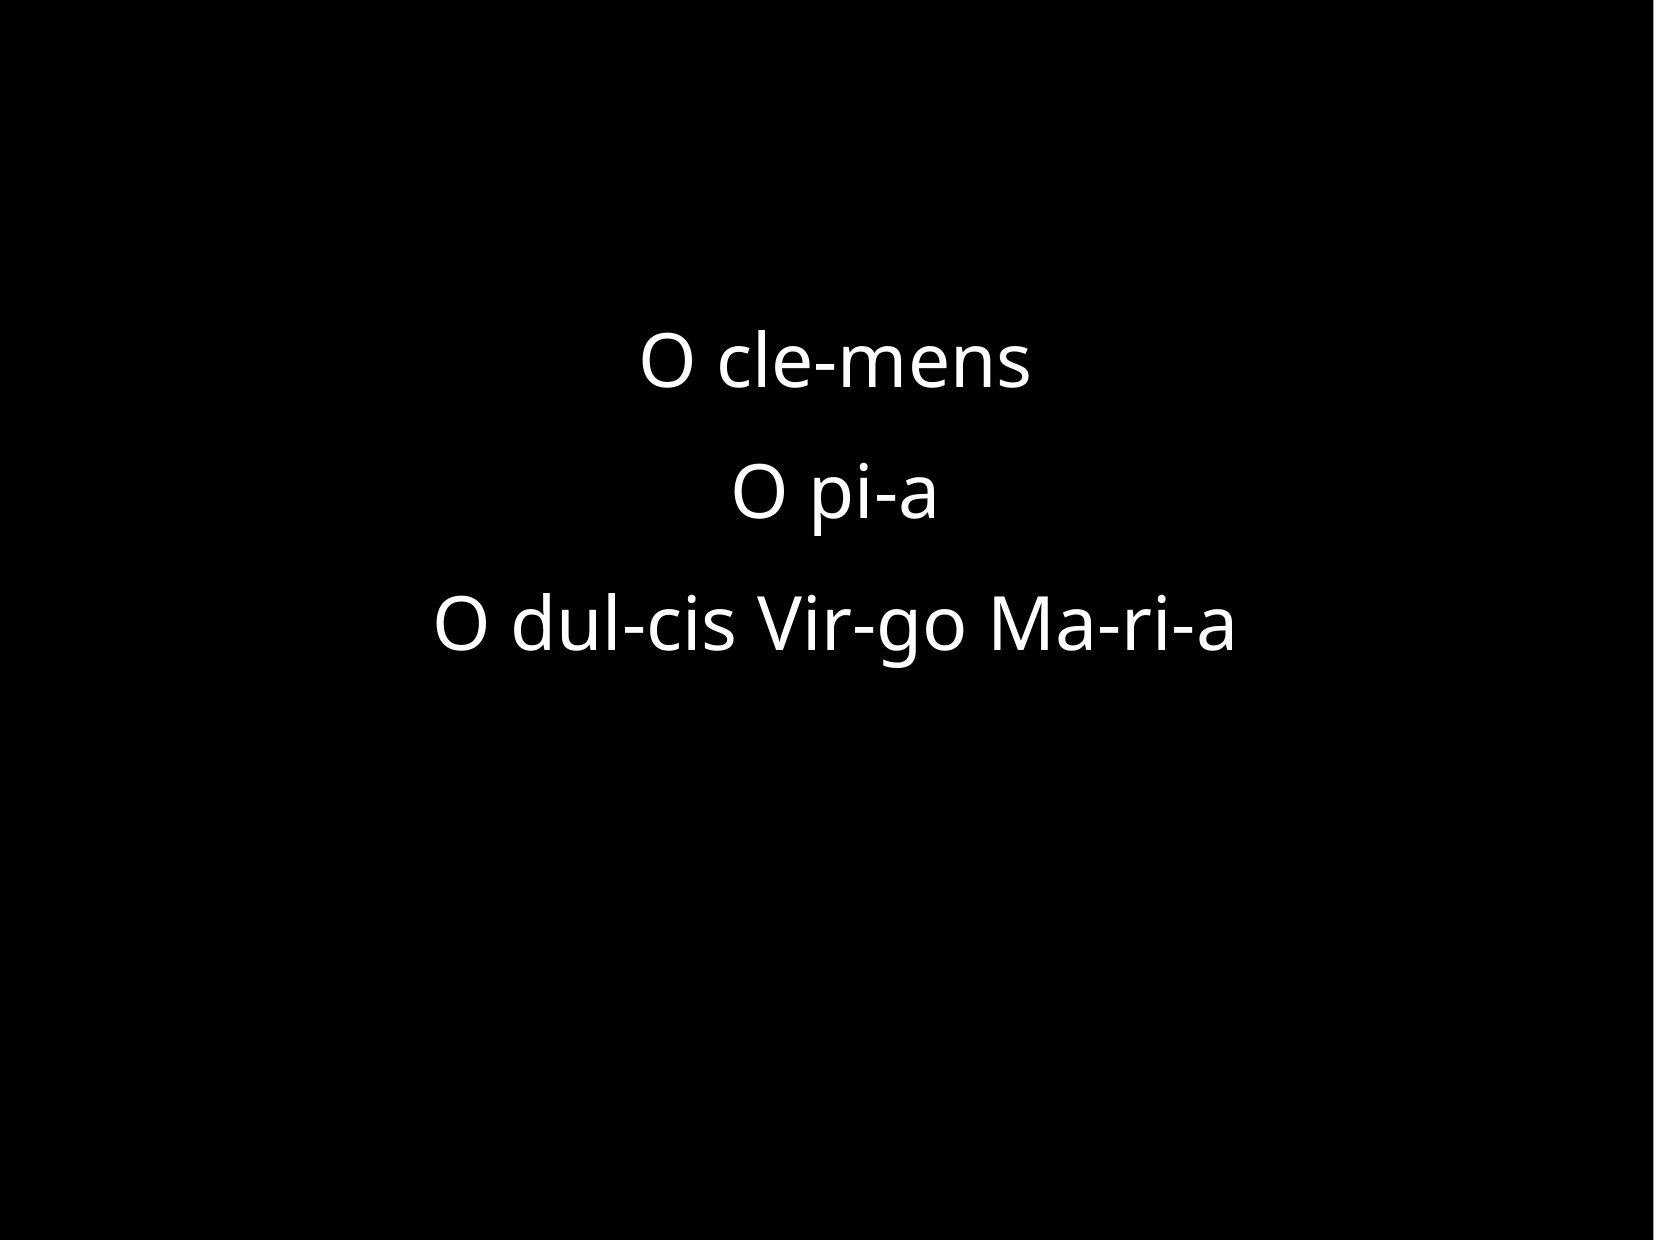

#
O cle-mens
O pi-a
O dul-cis Vir-go Ma-ri-a